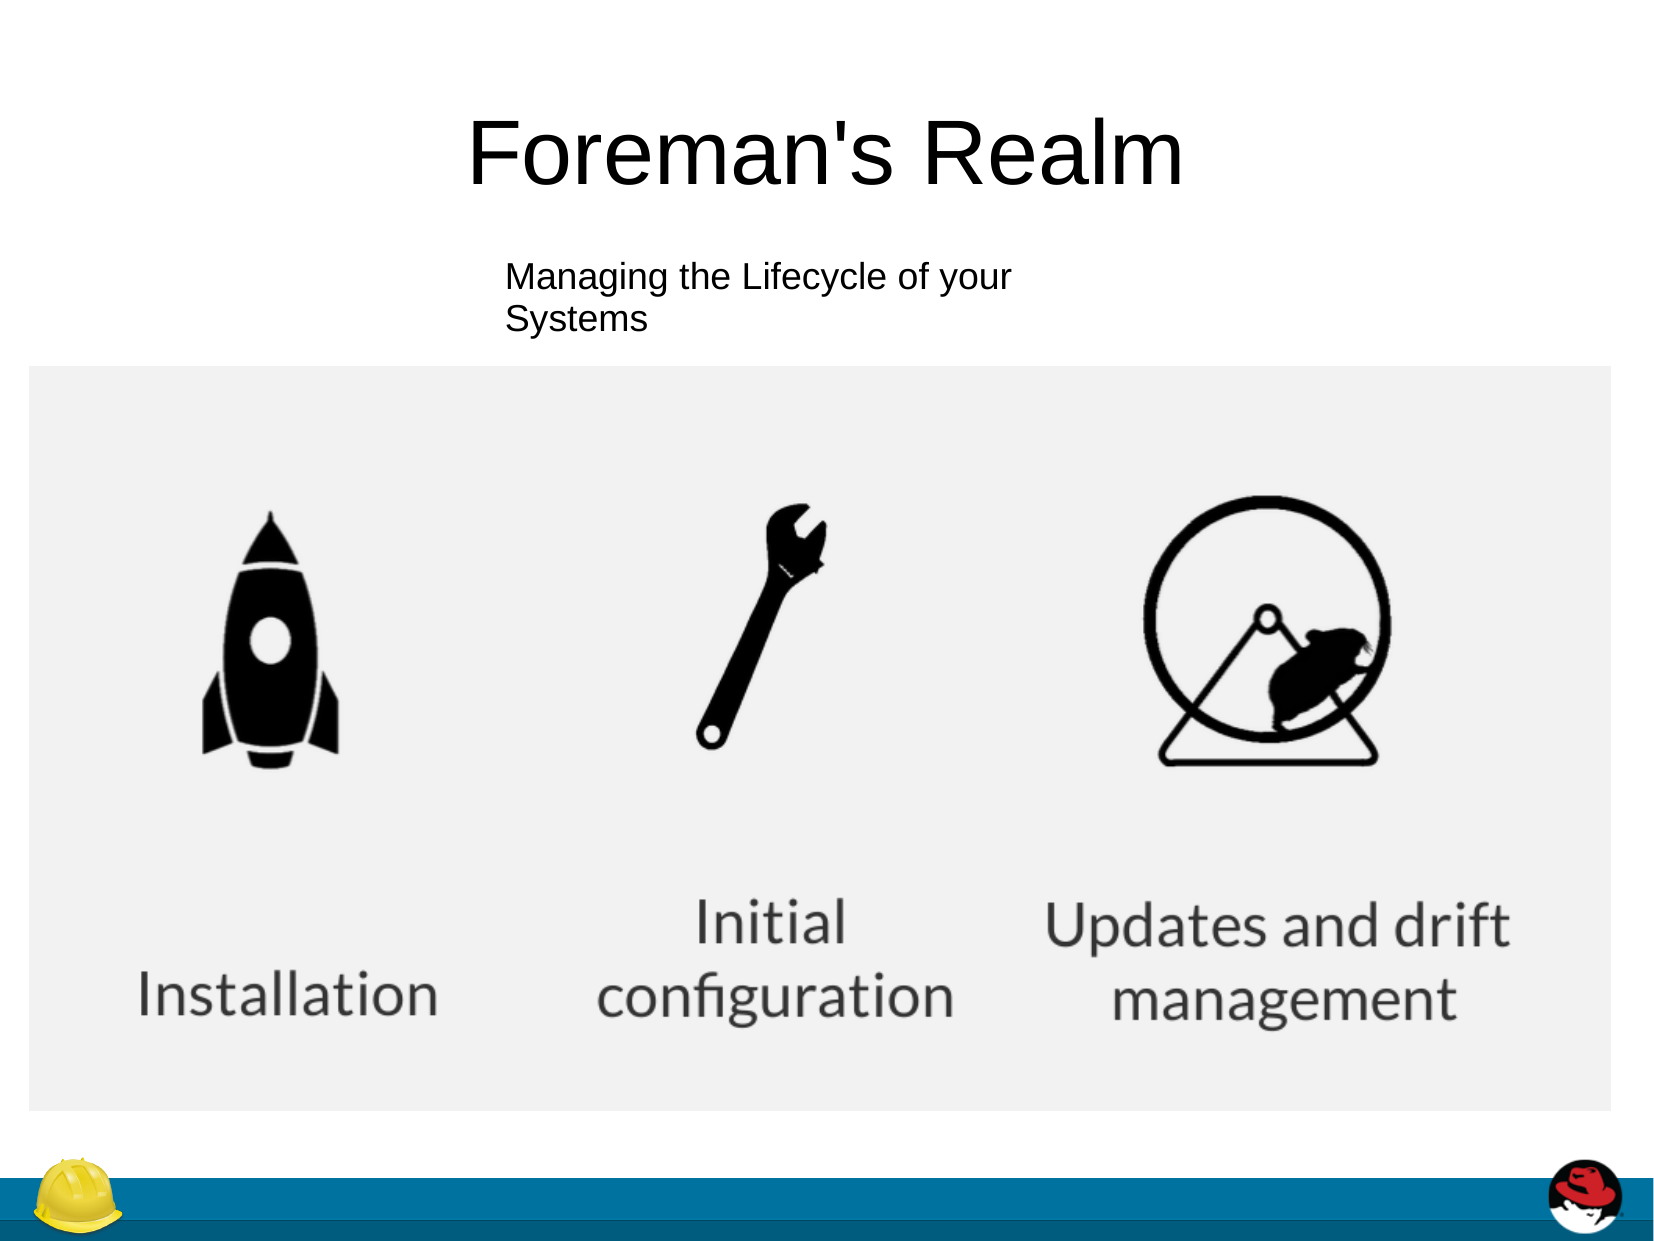

# Foreman's Realm
Managing the Lifecycle of your Systems